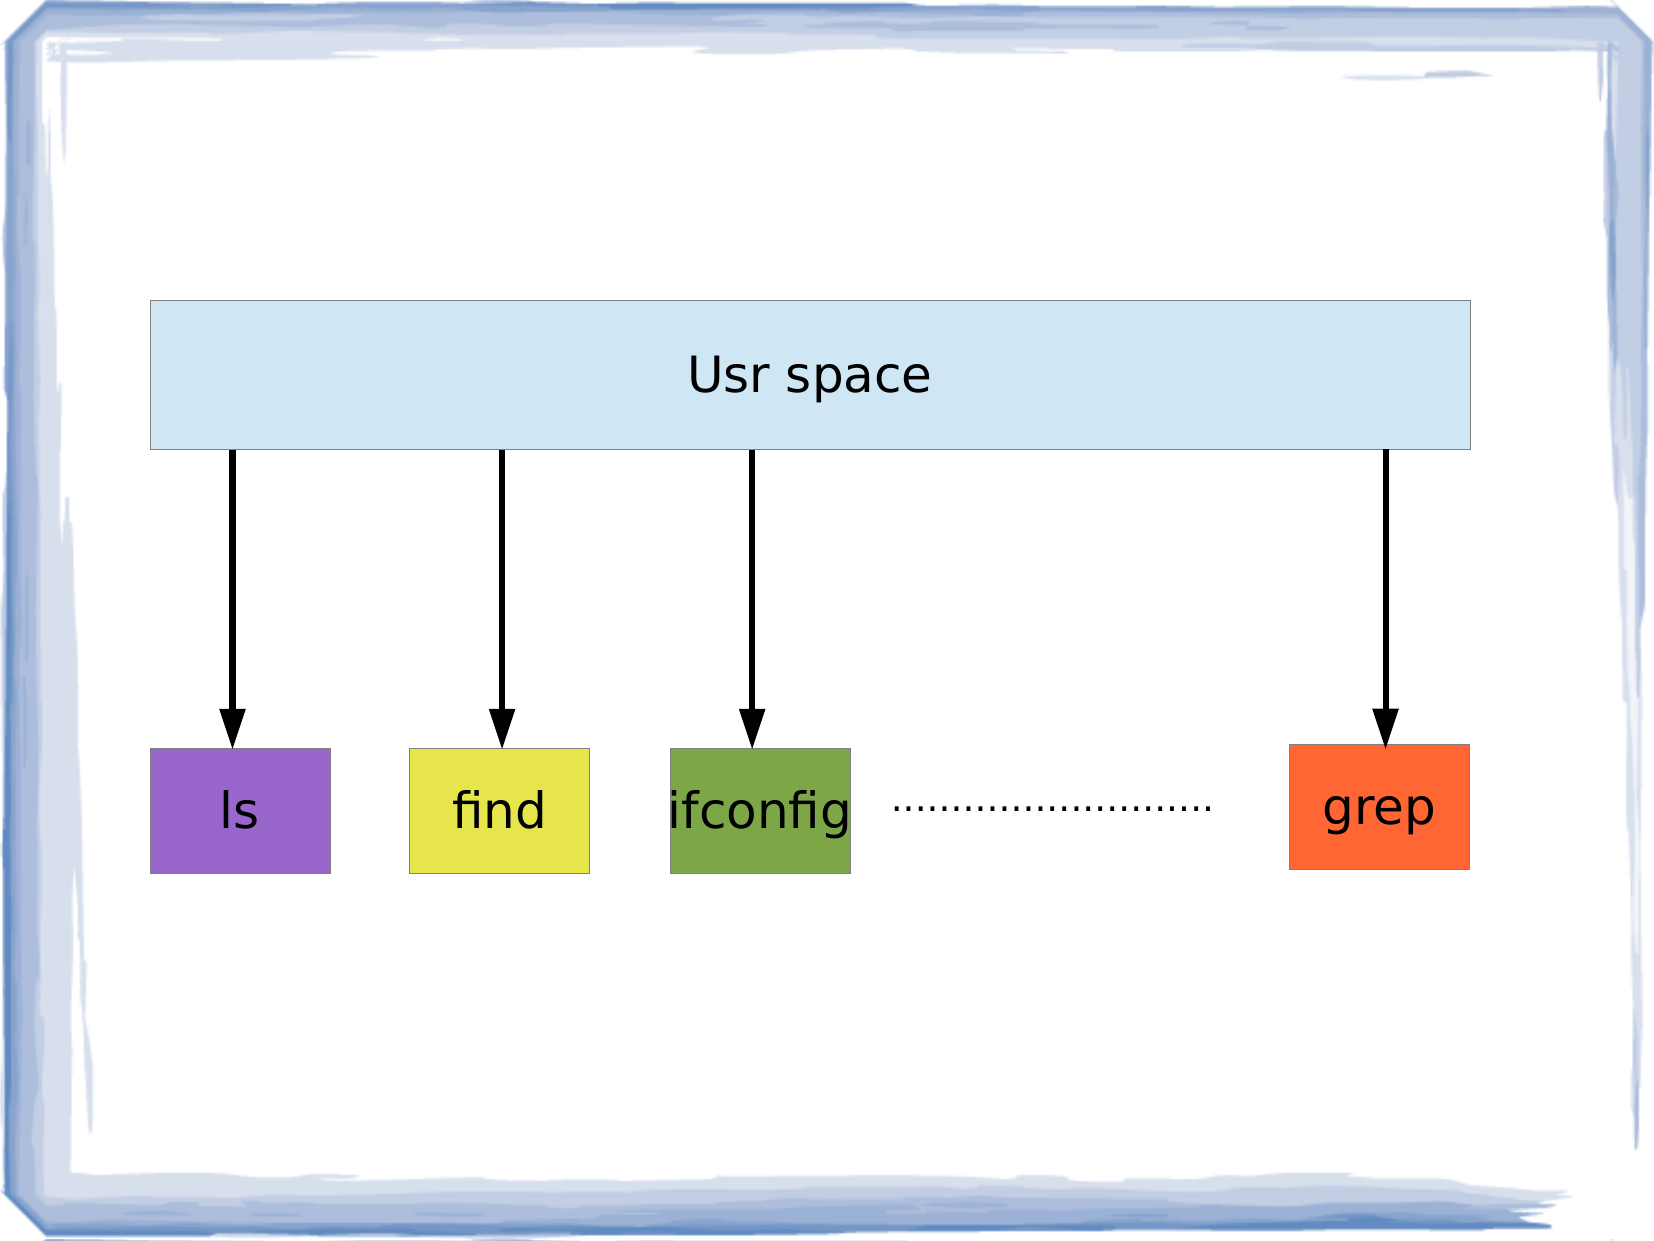

Usr space
grep
ls
find
ifconfig
...........................